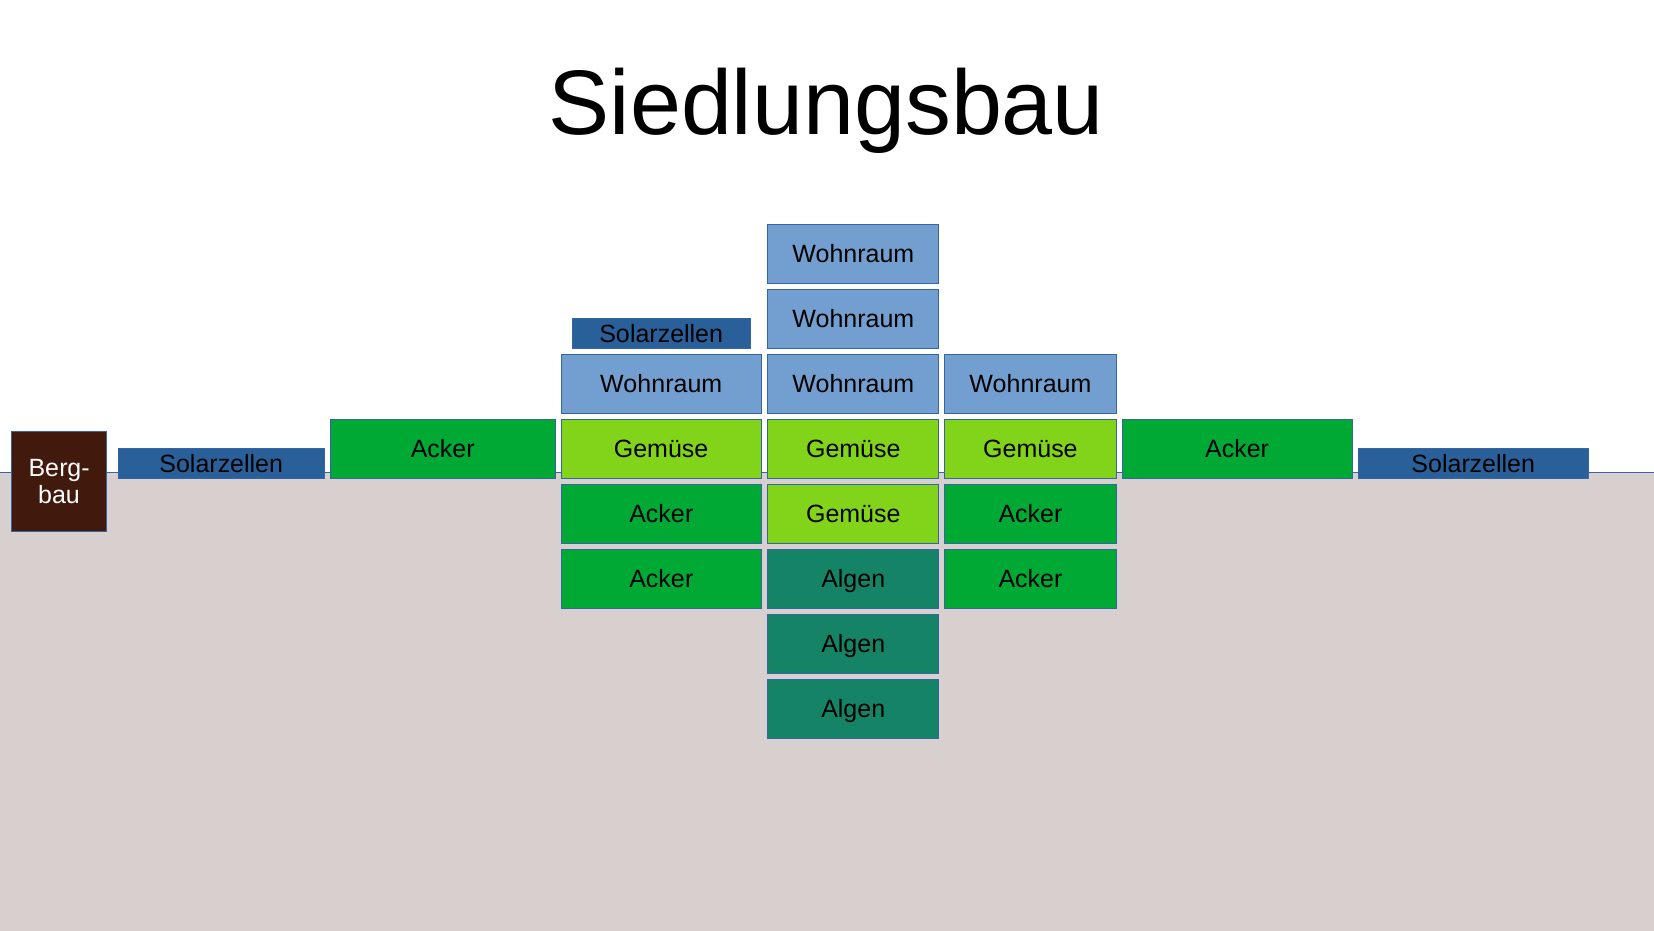

# Siedlungsbau
Wohnraum
Wohnraum
Solarzellen
Wohnraum
Wohnraum
Wohnraum
Acker
Gemüse
Gemüse
Gemüse
Acker
Berg-bau
Solarzellen
Solarzellen
Acker
Gemüse
Acker
Acker
Algen
Acker
Algen
Algen